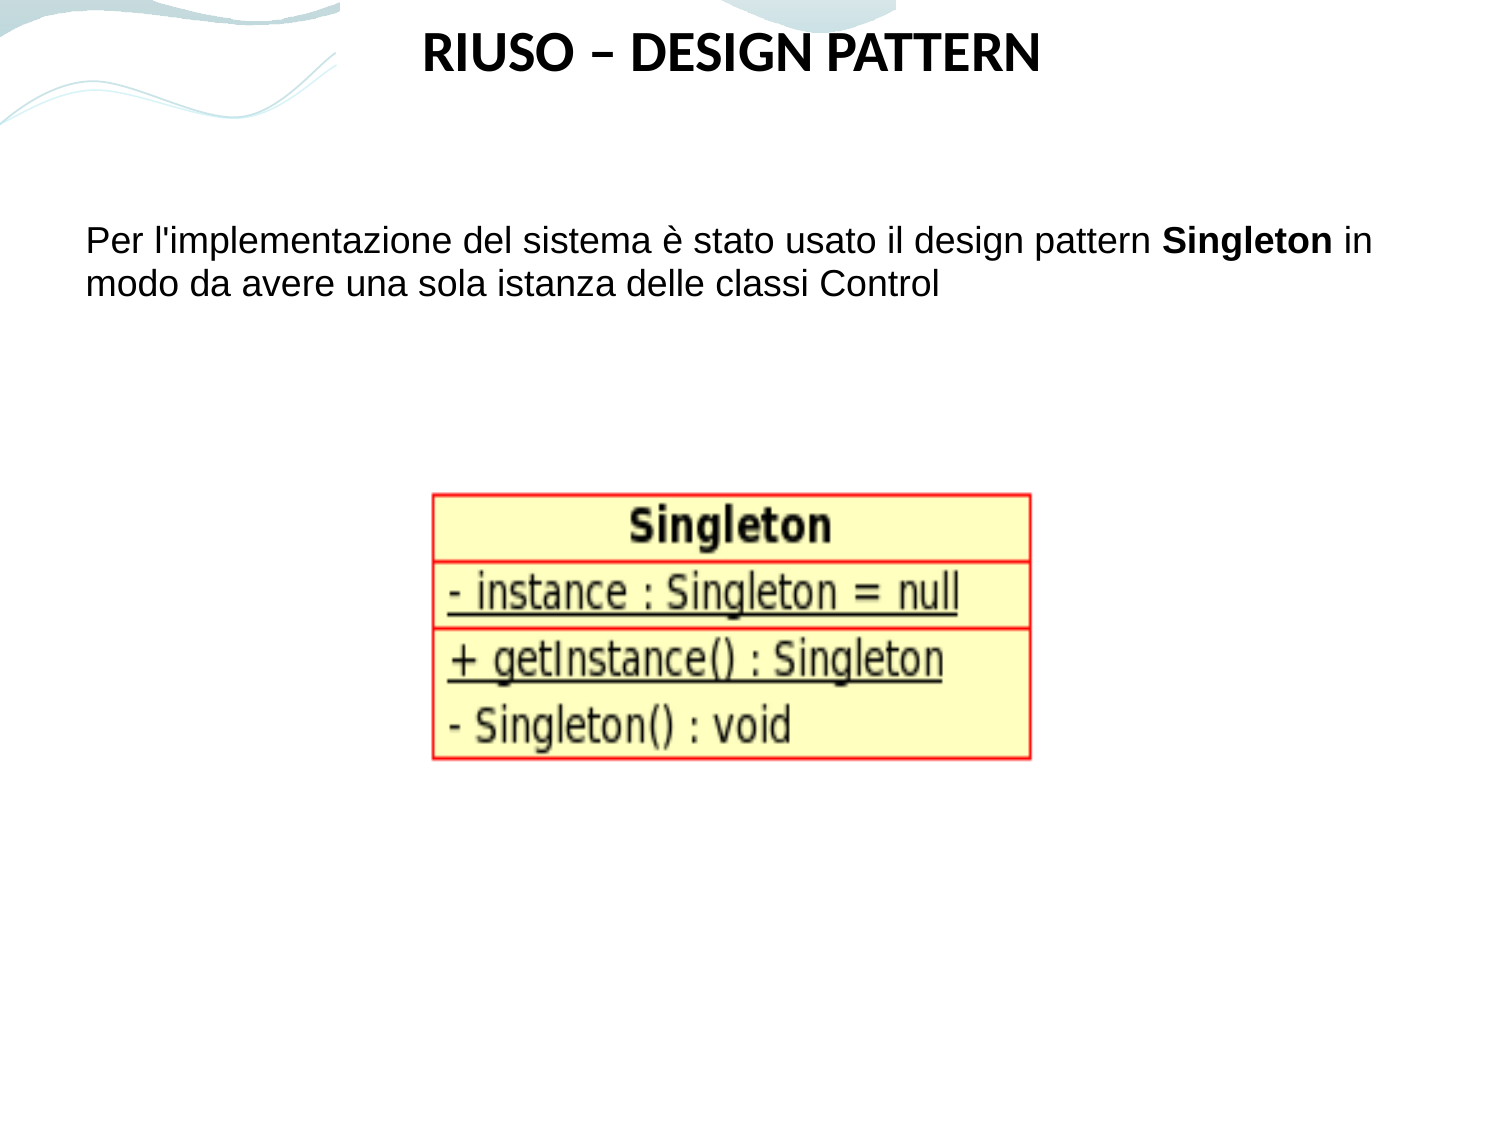

RIUSO – DESIGN PATTERN
Per l'implementazione del sistema è stato usato il design pattern Singleton in modo da avere una sola istanza delle classi Control